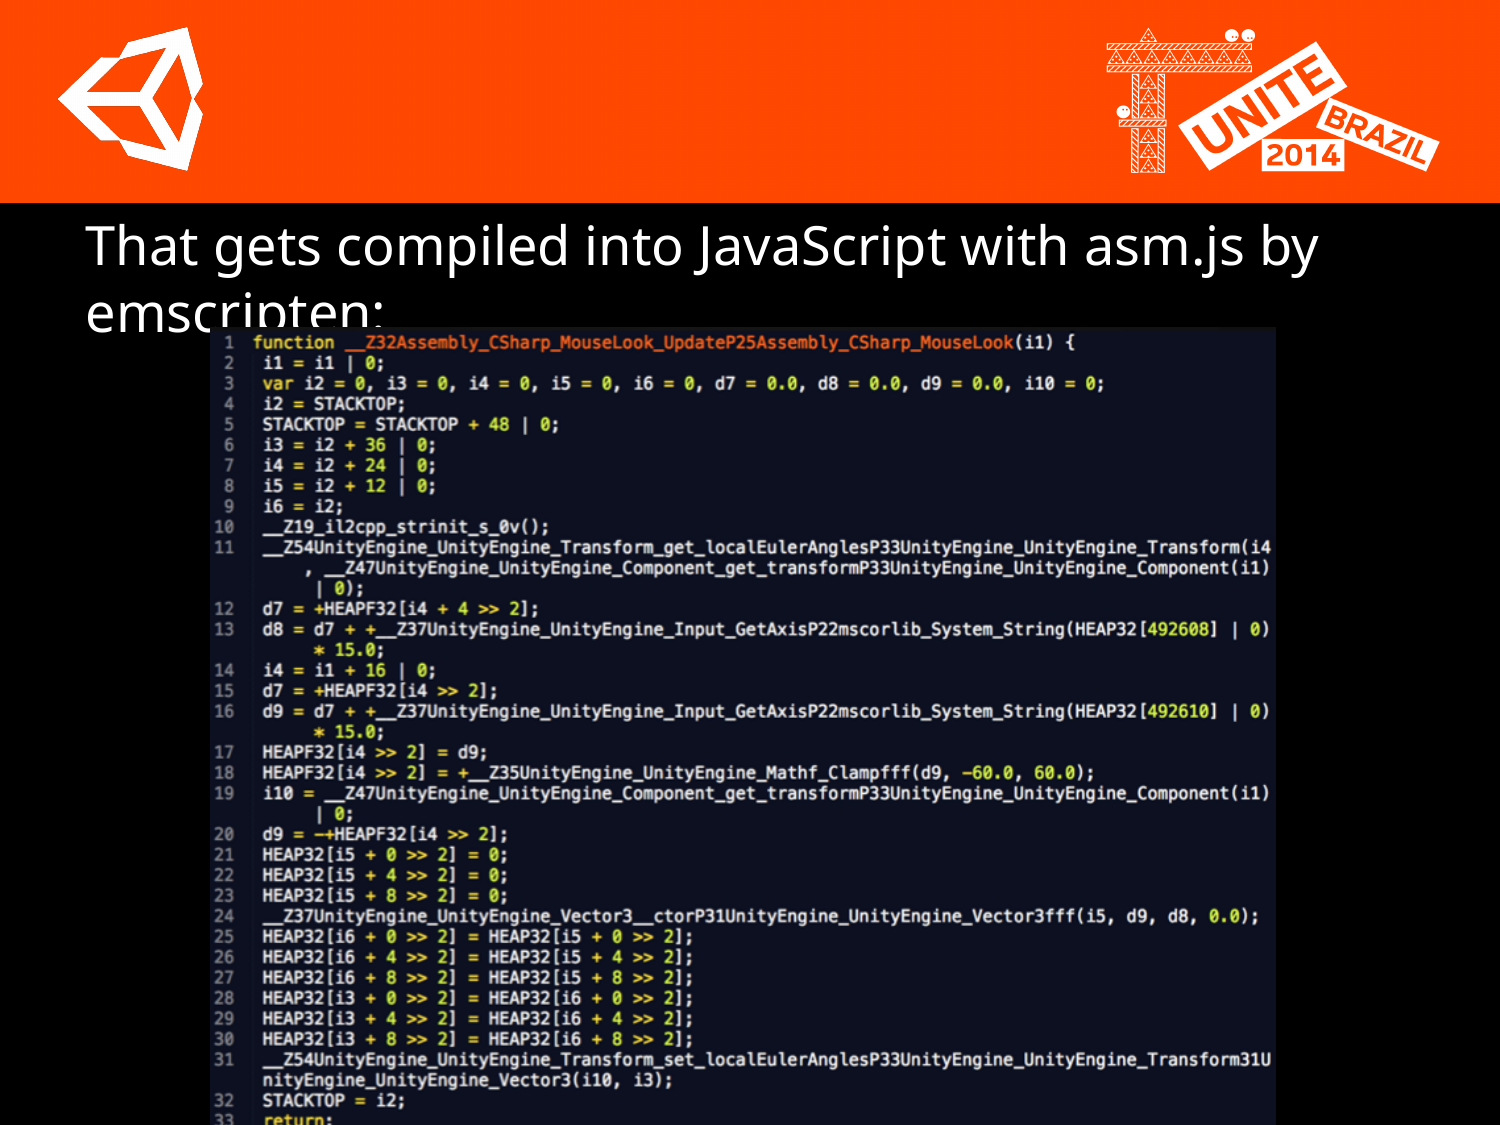

That gets compiled into JavaScript with asm.js by emscripten:
#